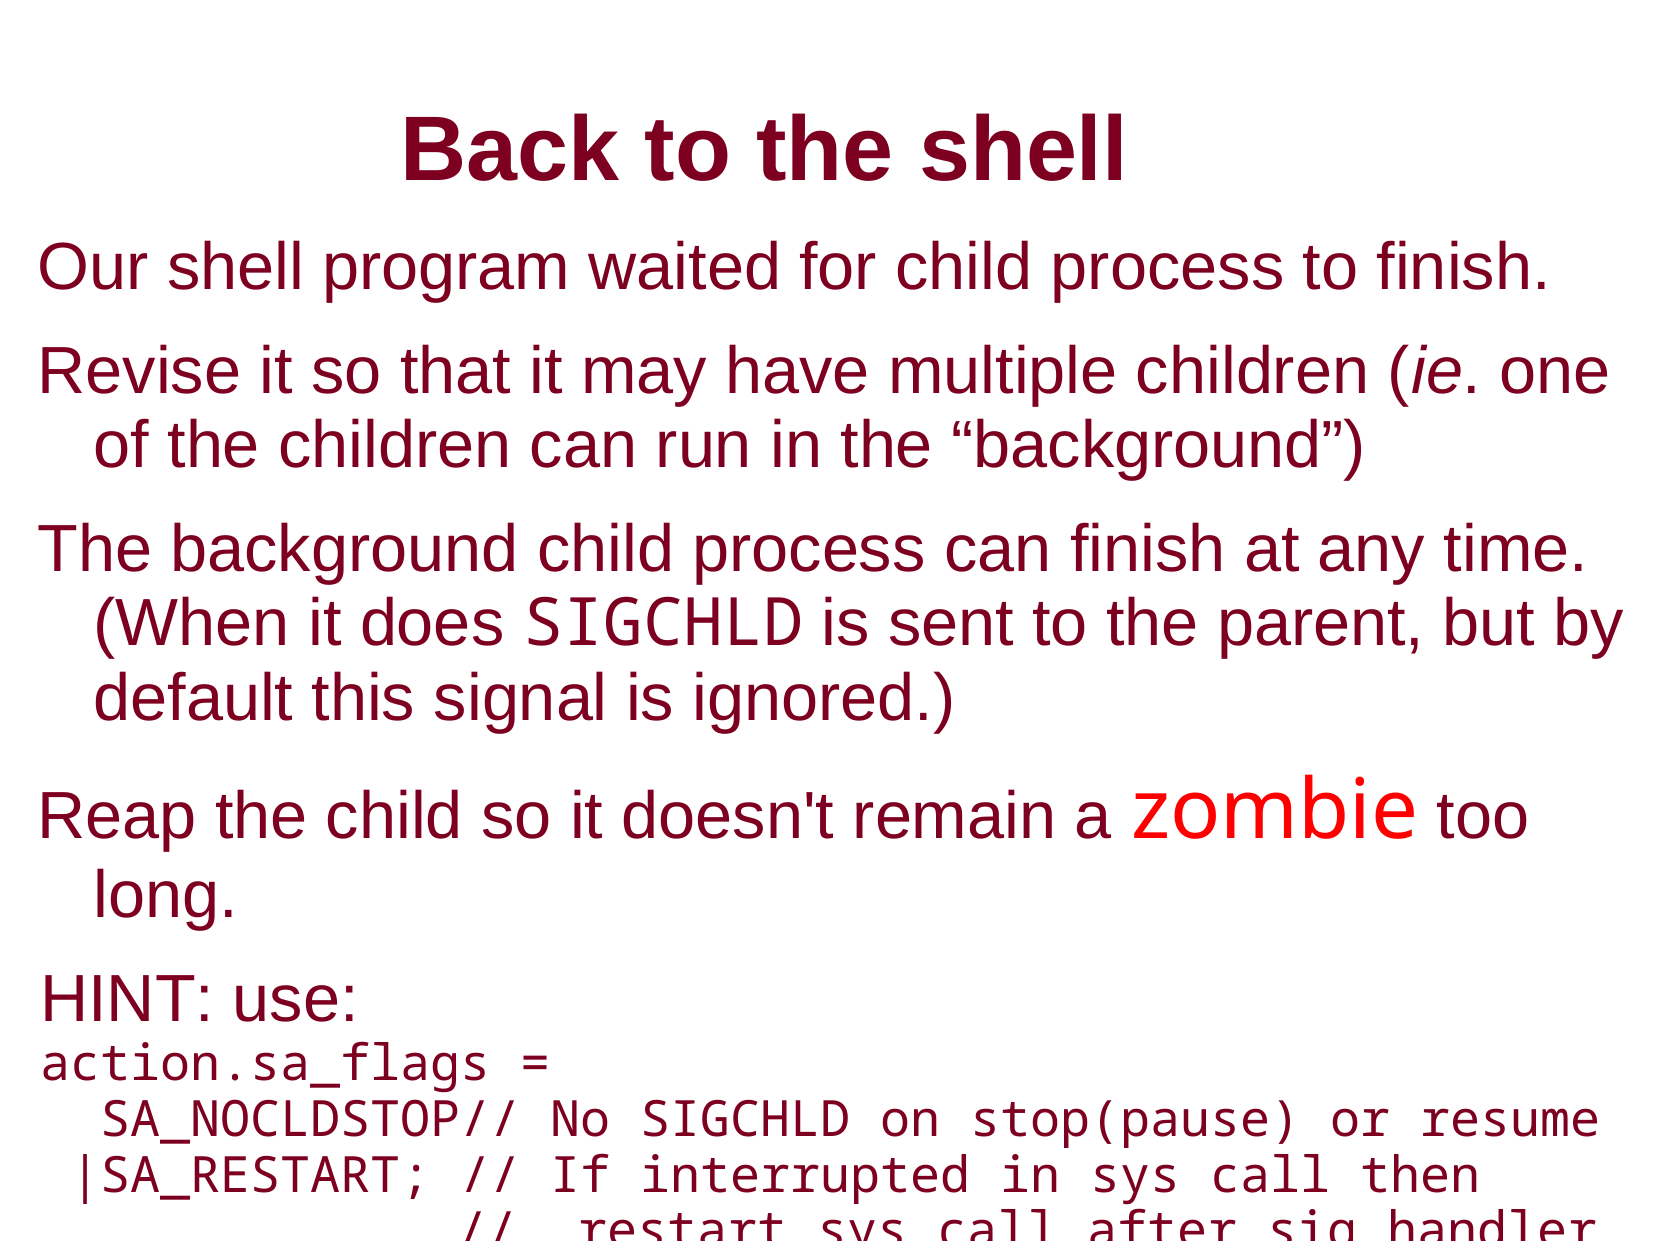

# Back to the shell
Our shell program waited for child process to finish.
Revise it so that it may have multiple children (ie. one of the children can run in the “background”)
The background child process can finish at any time. (When it does SIGCHLD is sent to the parent, but by default this signal is ignored.)
Reap the child so it doesn't remain a zombie too long.
HINT: use:
action.sa_flags =
 SA_NOCLDSTOP// No SIGCHLD on stop(pause) or resume
 |SA_RESTART; // If interrupted in sys call then
 // restart sys call after sig handler